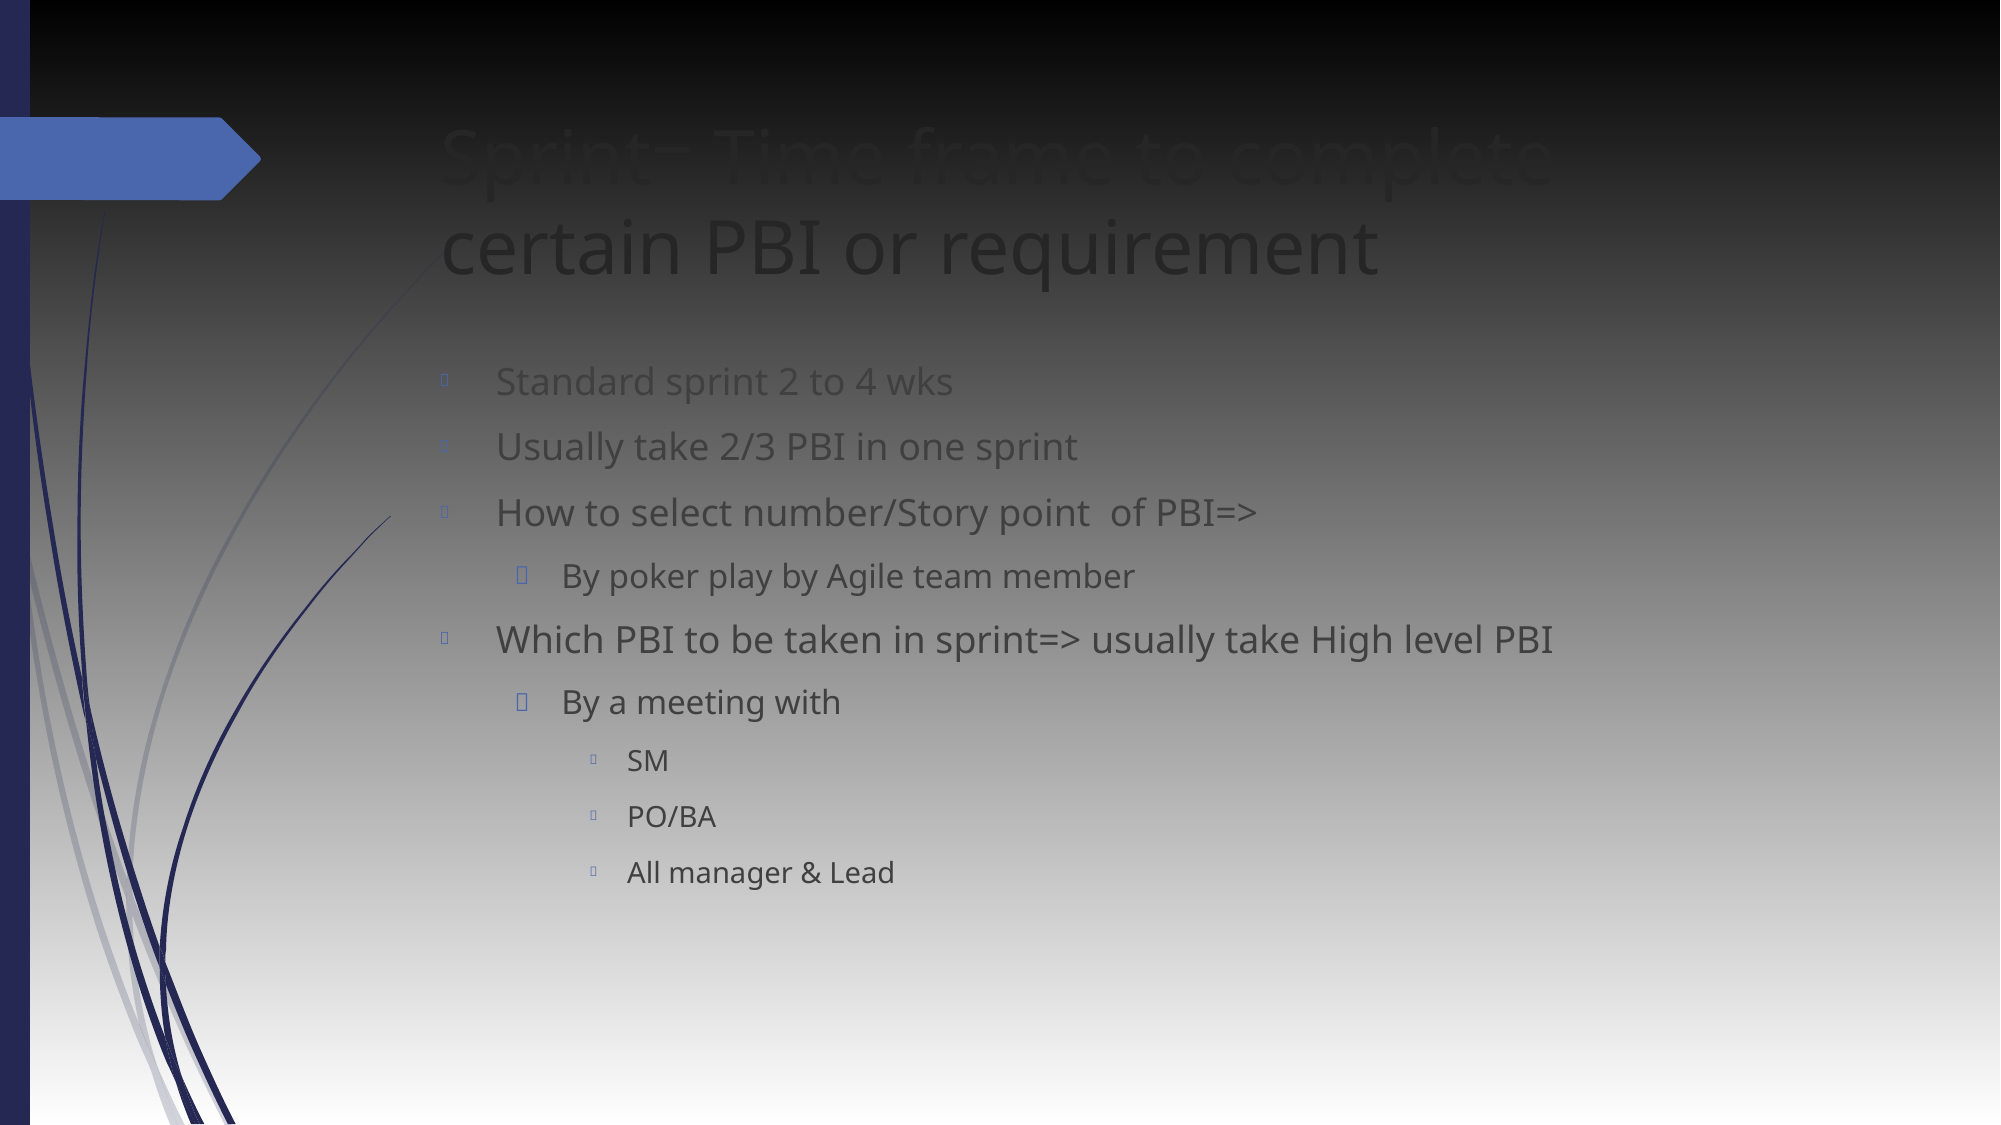

# Sprint= Time frame to complete certain PBI or requirement
Standard sprint 2 to 4 wks
Usually take 2/3 PBI in one sprint
How to select number/Story point of PBI=>
By poker play by Agile team member
Which PBI to be taken in sprint=> usually take High level PBI
By a meeting with
SM
PO/BA
All manager & Lead